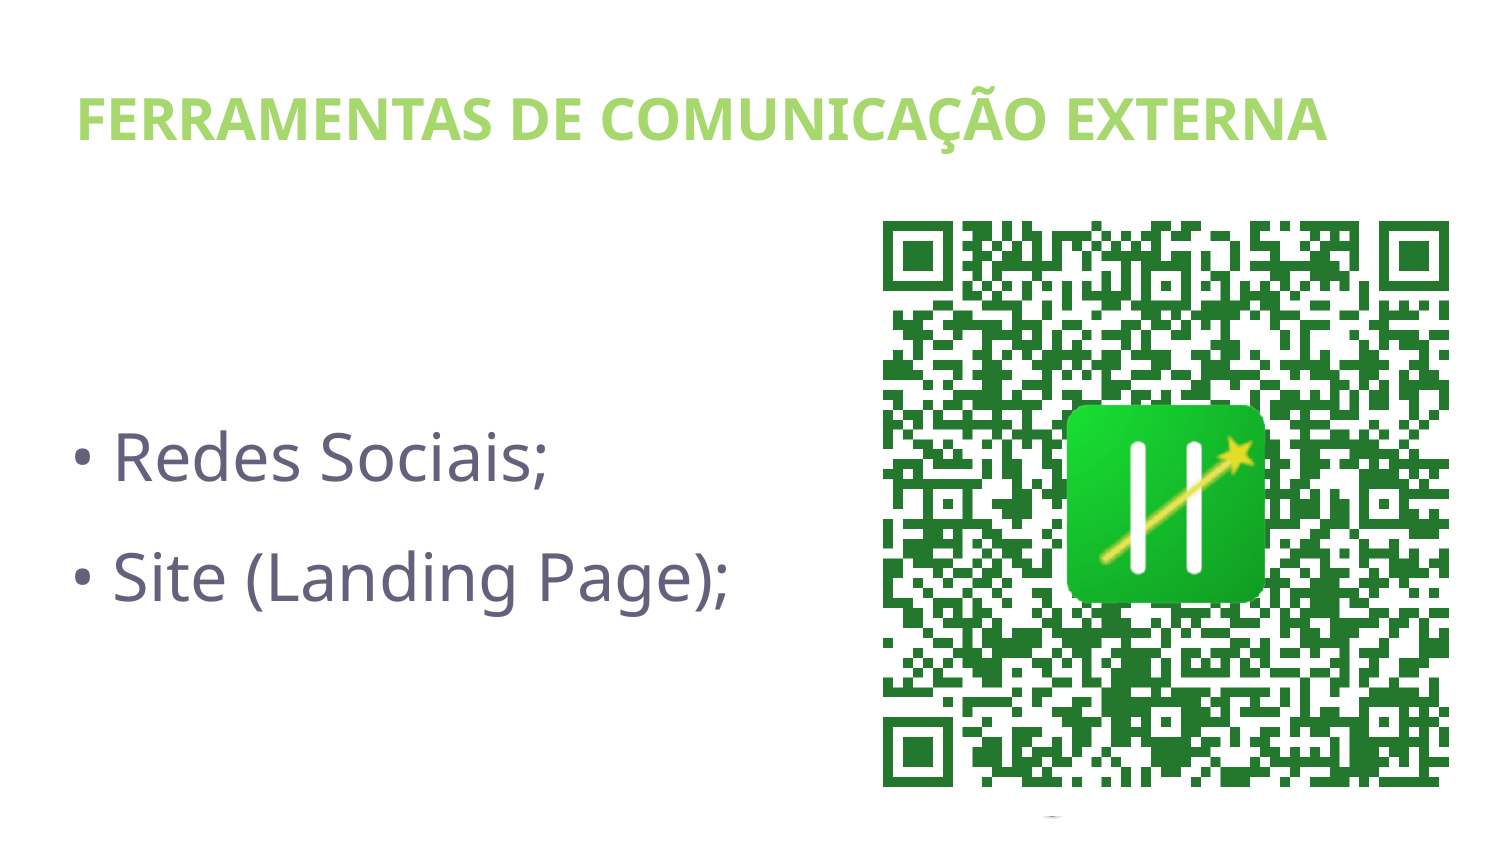

# FERRAMENTAS DE COMUNICAÇÃO EXTERNA
• Redes Sociais;
• Site (Landing Page);